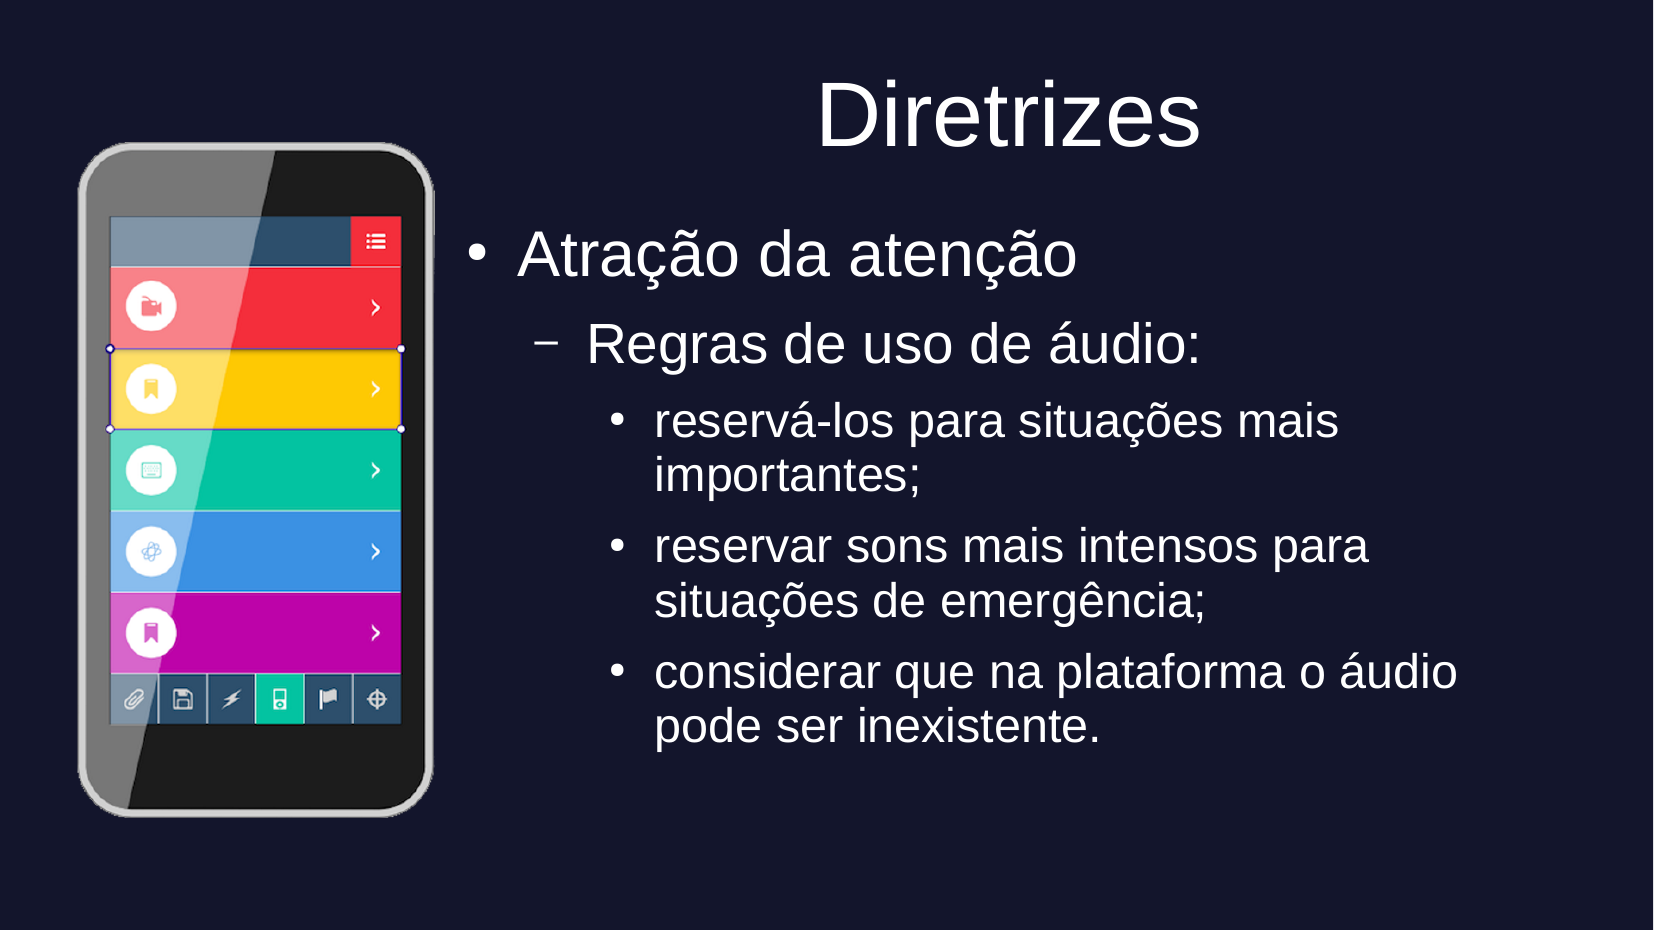

# Diretrizes
Atração da atenção
Regras de uso de áudio:
reservá-los para situações mais importantes;
reservar sons mais intensos para situações de emergência;
considerar que na plataforma o áudio pode ser inexistente.